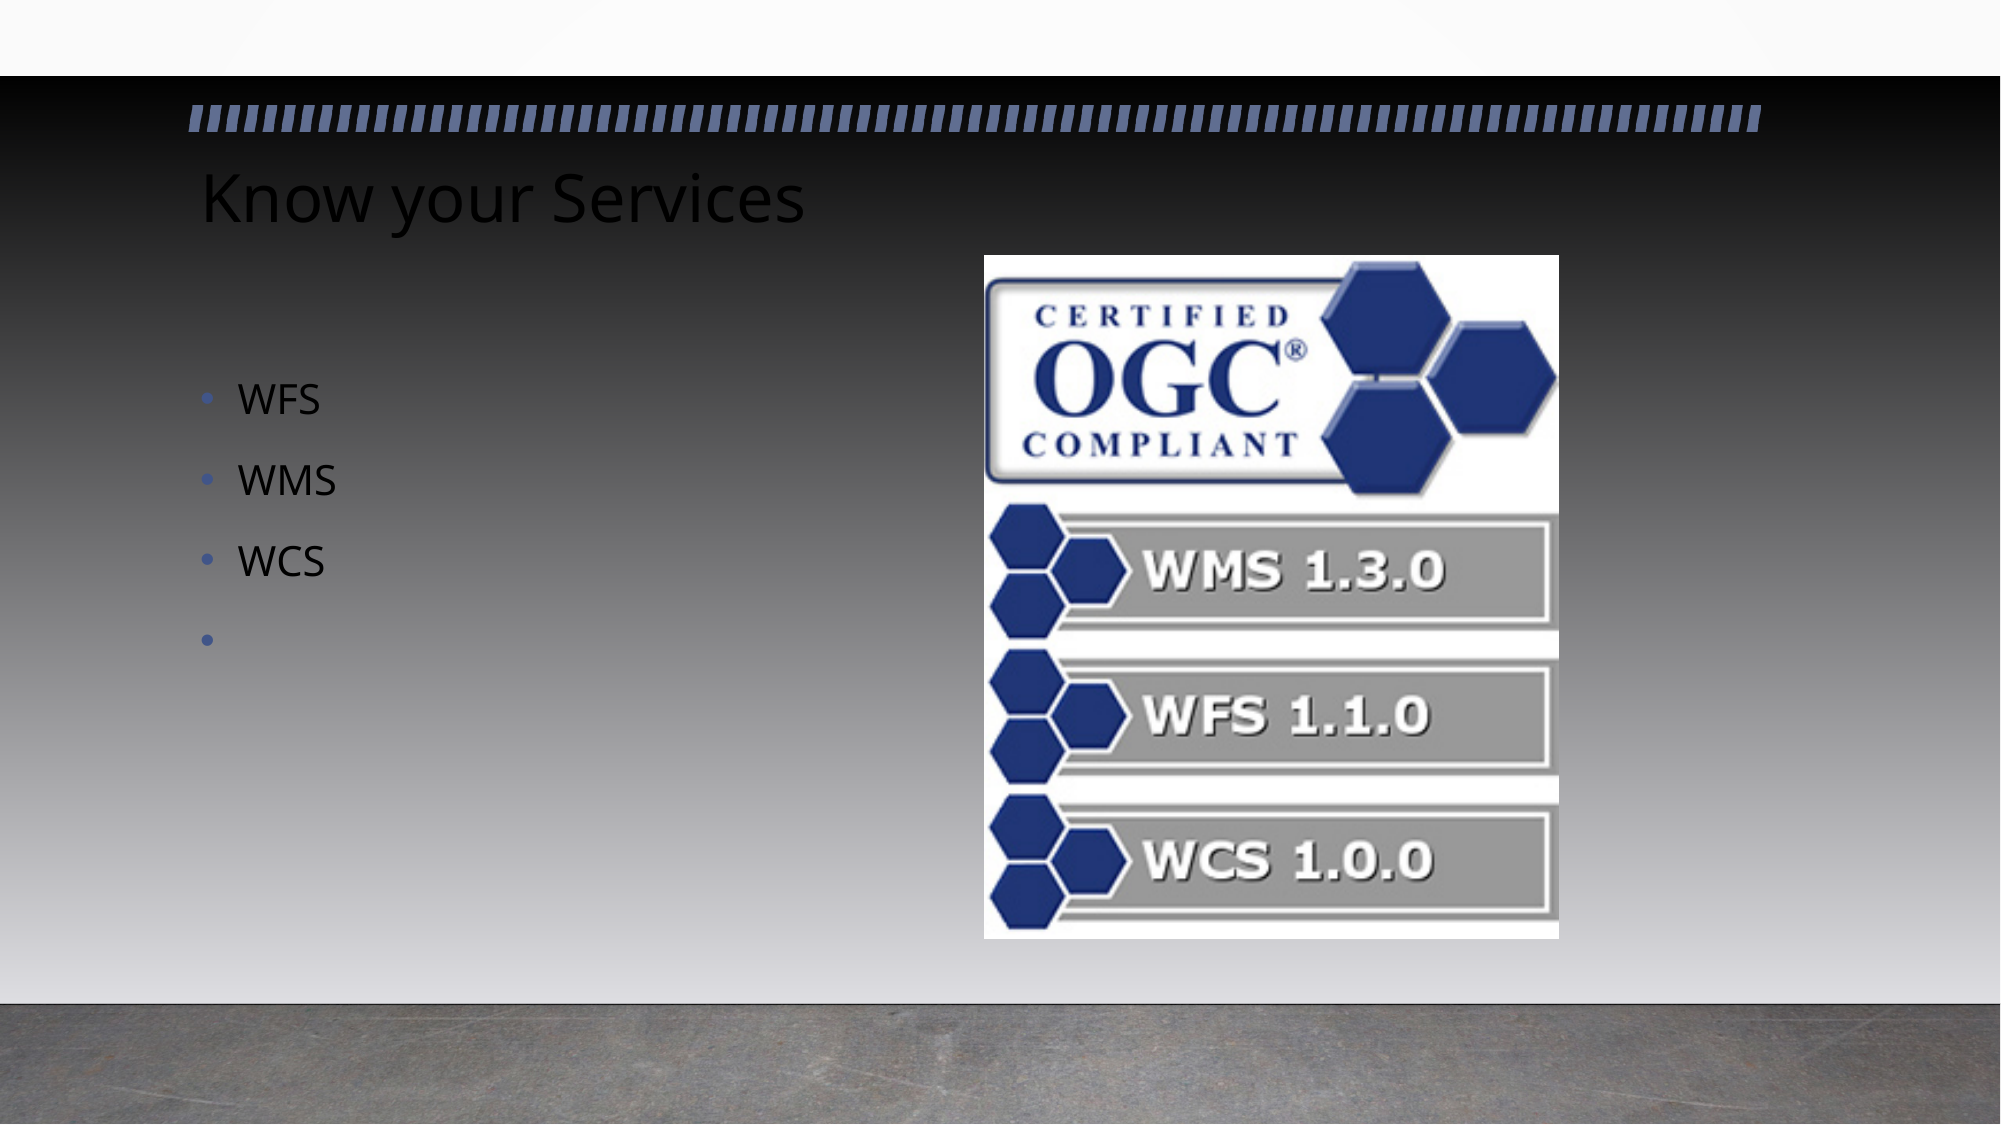

# Know your Services
WFS
WMS
WCS